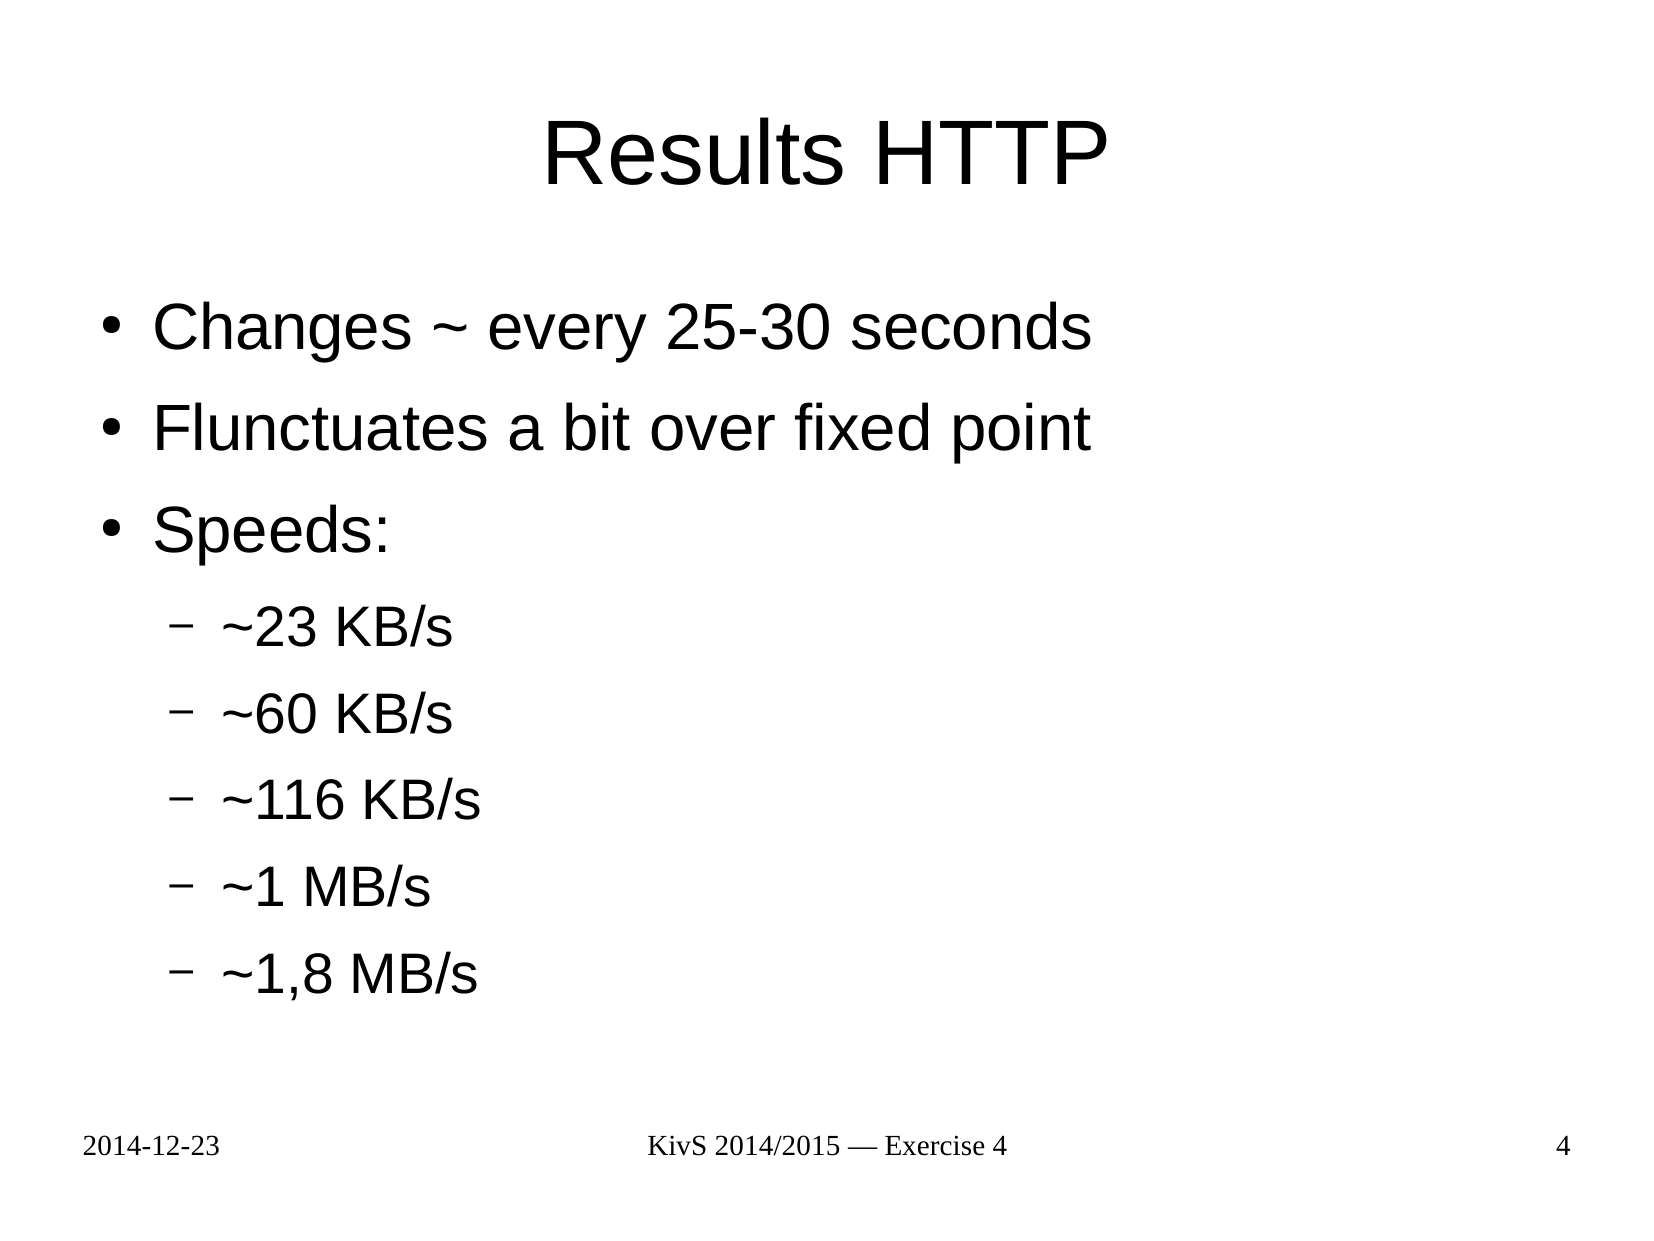

# Results HTTP
Changes ~ every 25-30 seconds
Flunctuates a bit over fixed point
Speeds:
~23 KB/s
~60 KB/s
~116 KB/s
~1 MB/s
~1,8 MB/s
2014-12-23
KivS 2014/2015 — Exercise 4
4